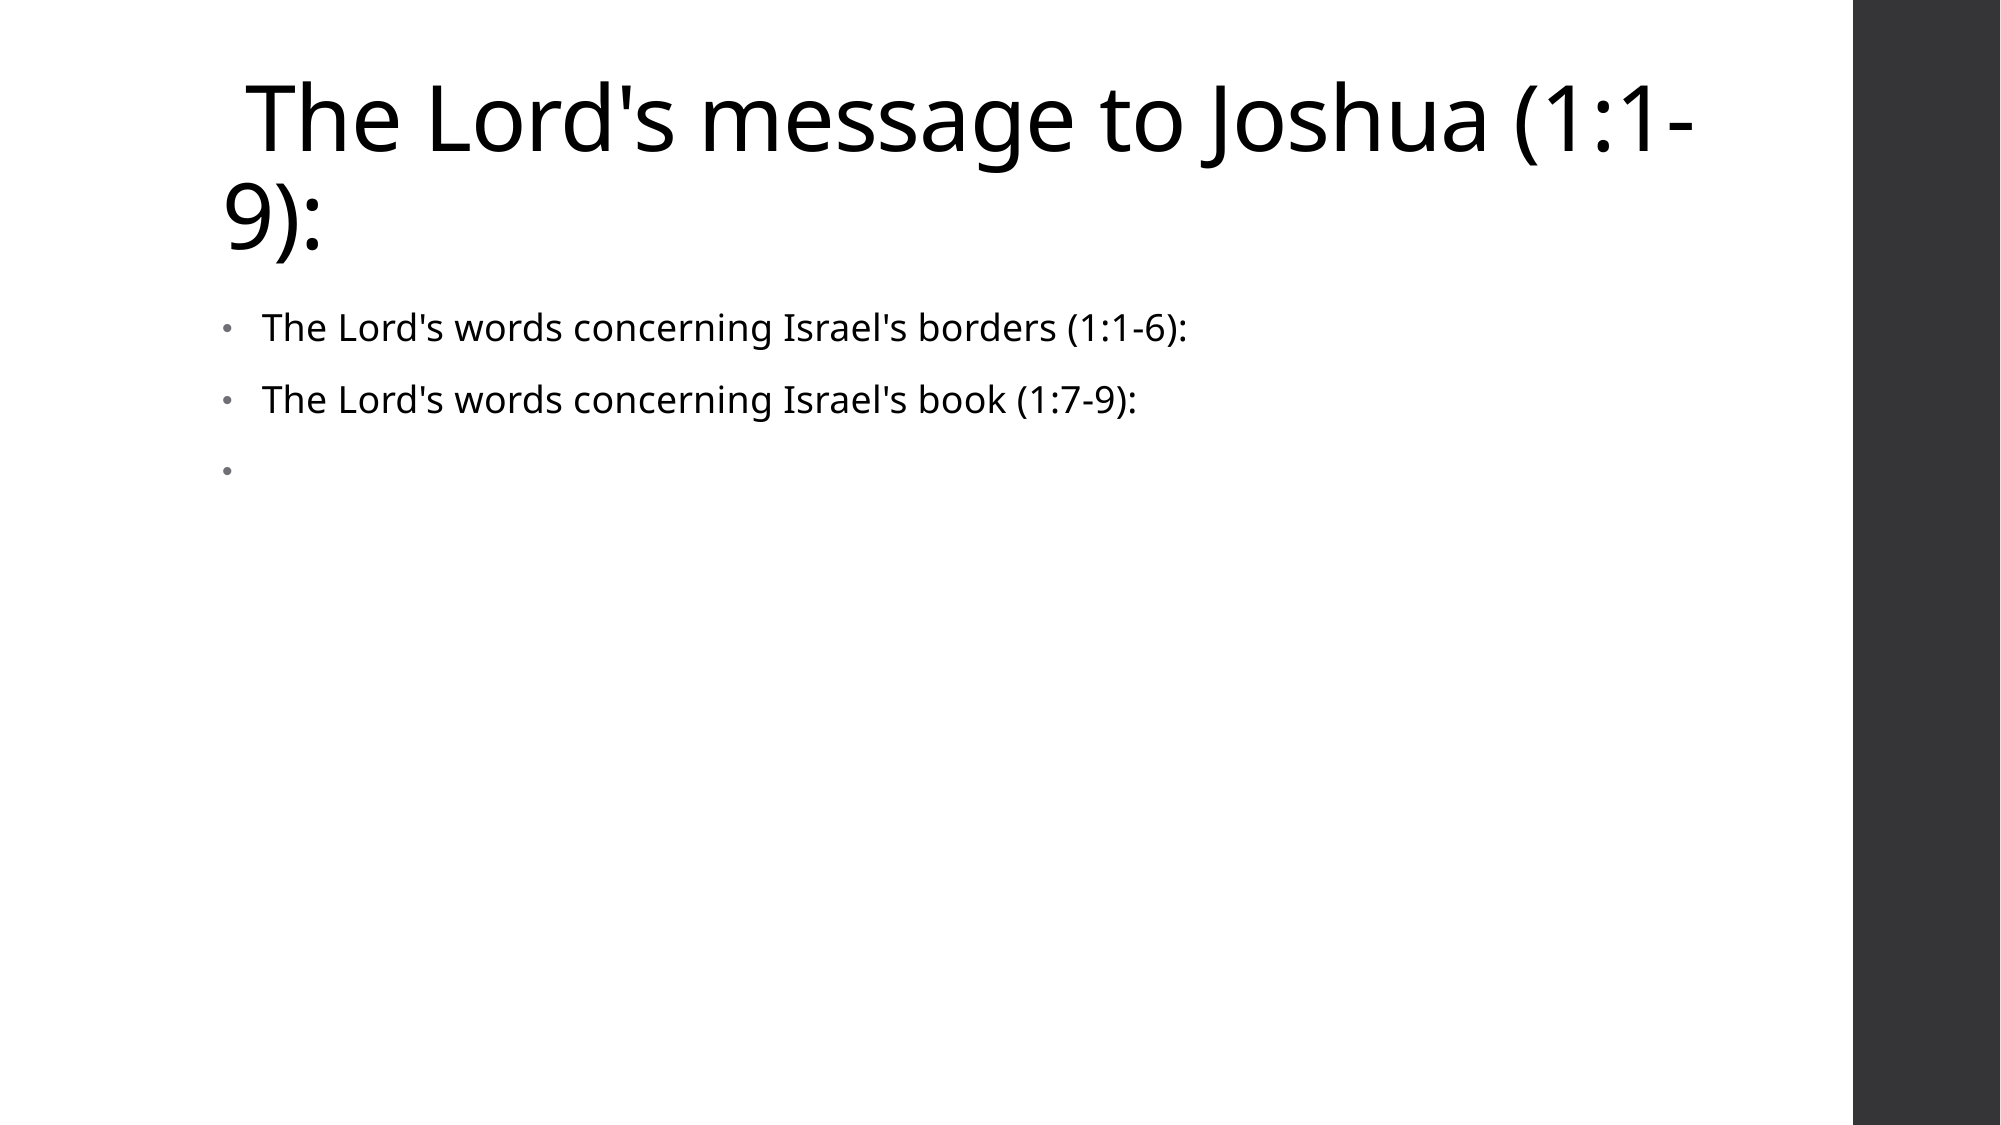

# The Lord's message to Joshua (1:1-9):
 The Lord's words concerning Israel's borders (1:1-6):
 The Lord's words concerning Israel's book (1:7-9):